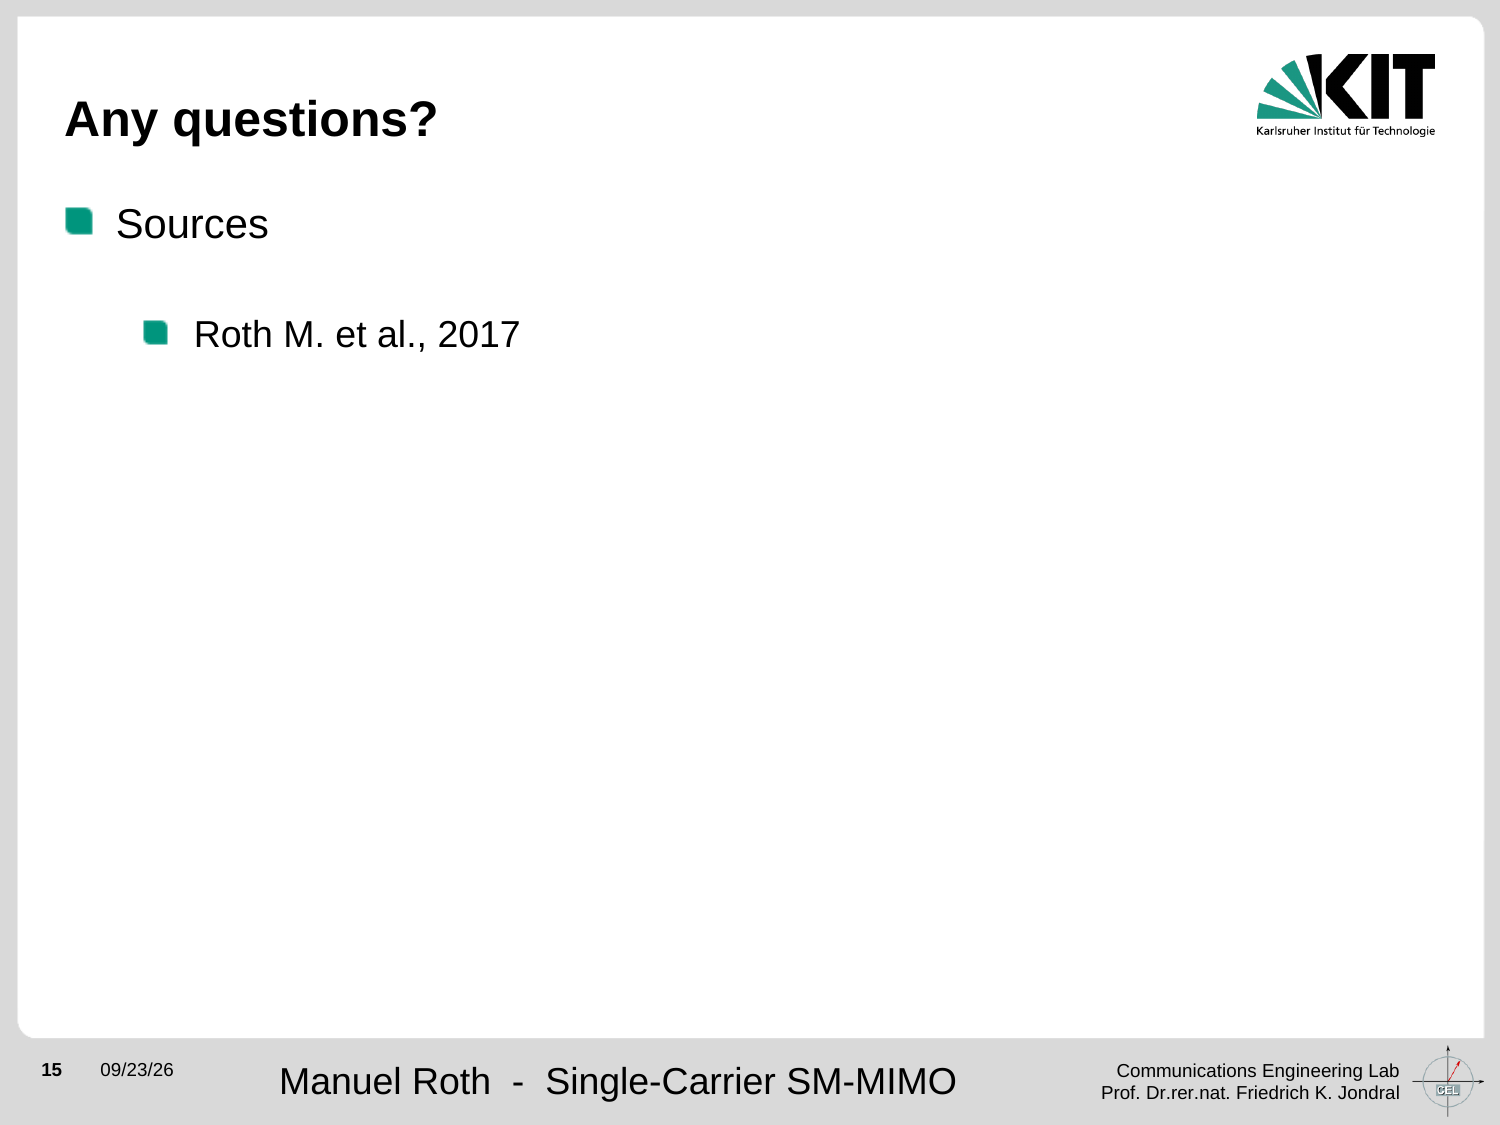

# Any questions?
Sources
Roth M. et al., 2017
Manuel Roth - Single-Carrier SM-MIMO